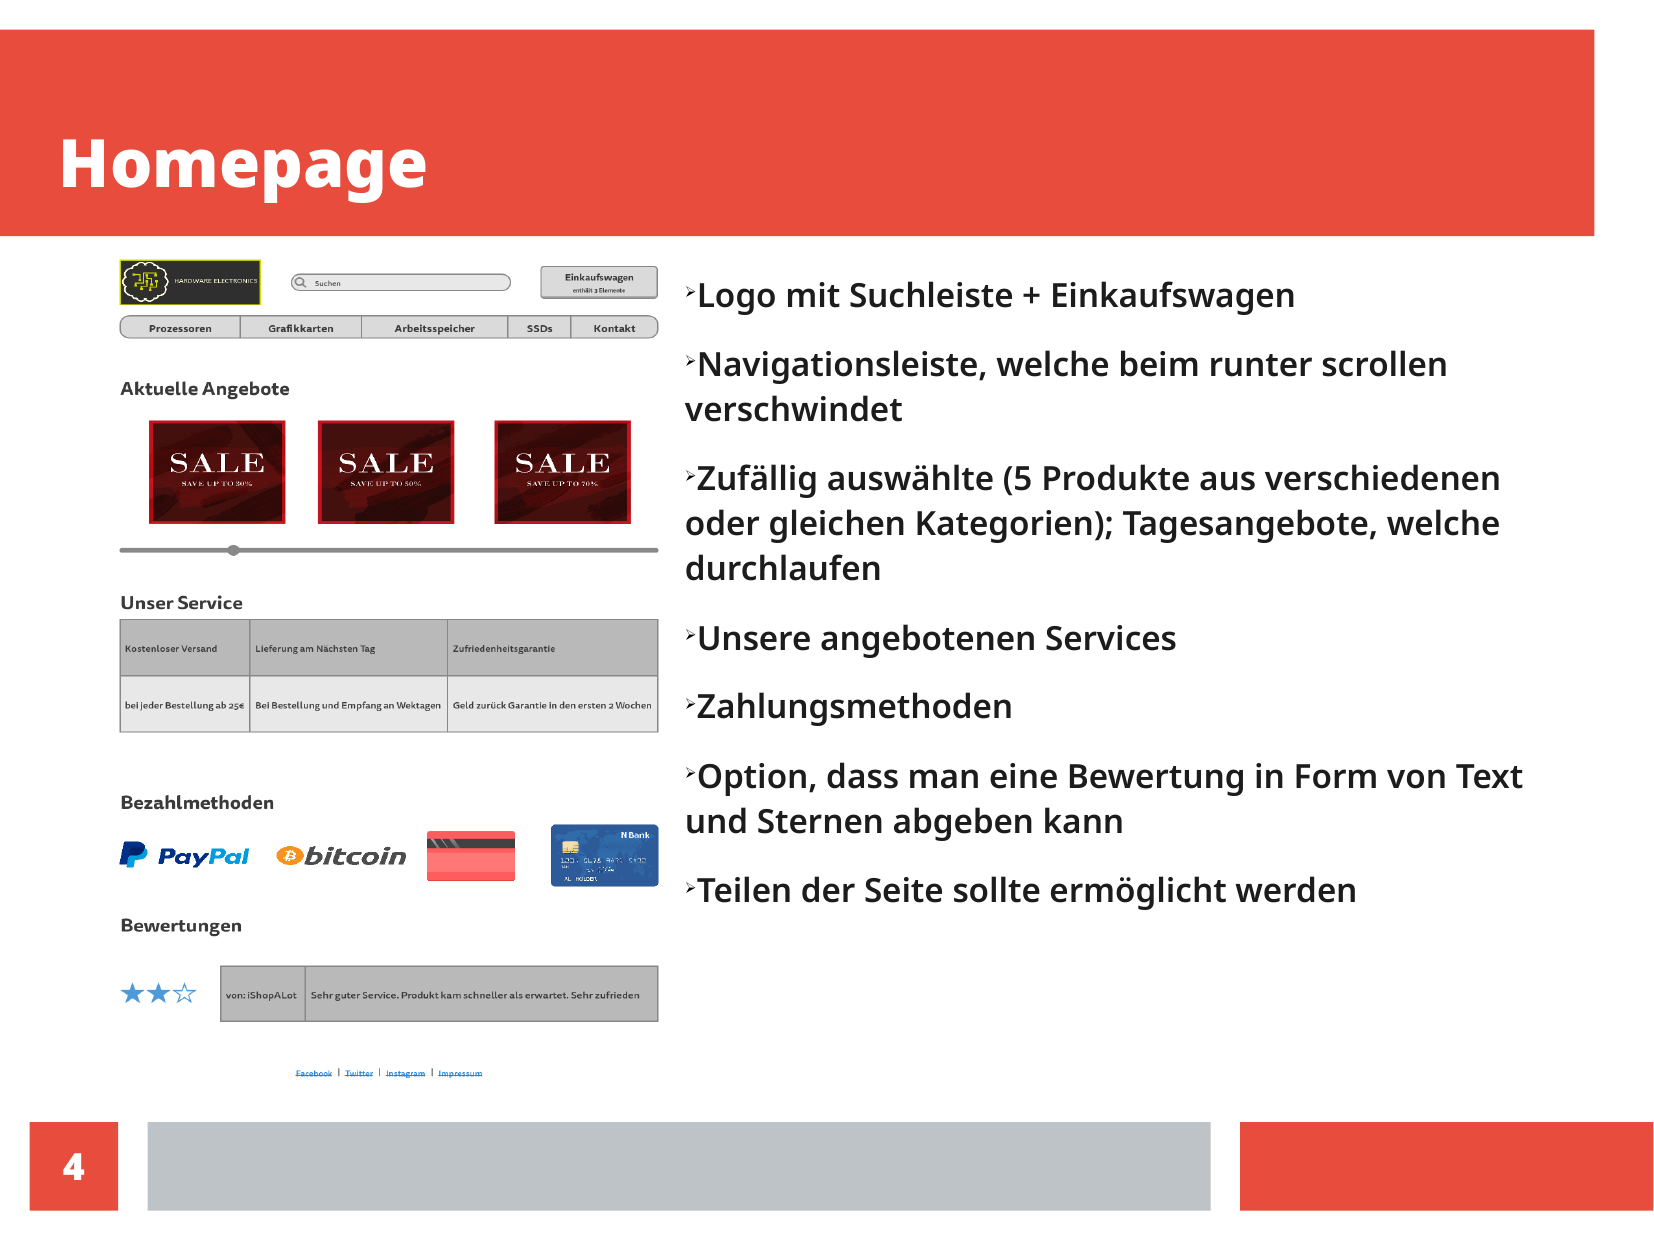

# Homepage
Logo mit Suchleiste + Einkaufswagen
Navigationsleiste, welche beim runter scrollen verschwindet
Zufällig auswählte (5 Produkte aus verschiedenen oder gleichen Kategorien); Tagesangebote, welche durchlaufen
Unsere angebotenen Services
Zahlungsmethoden
Option, dass man eine Bewertung in Form von Text und Sternen abgeben kann
Teilen der Seite sollte ermöglicht werden
4